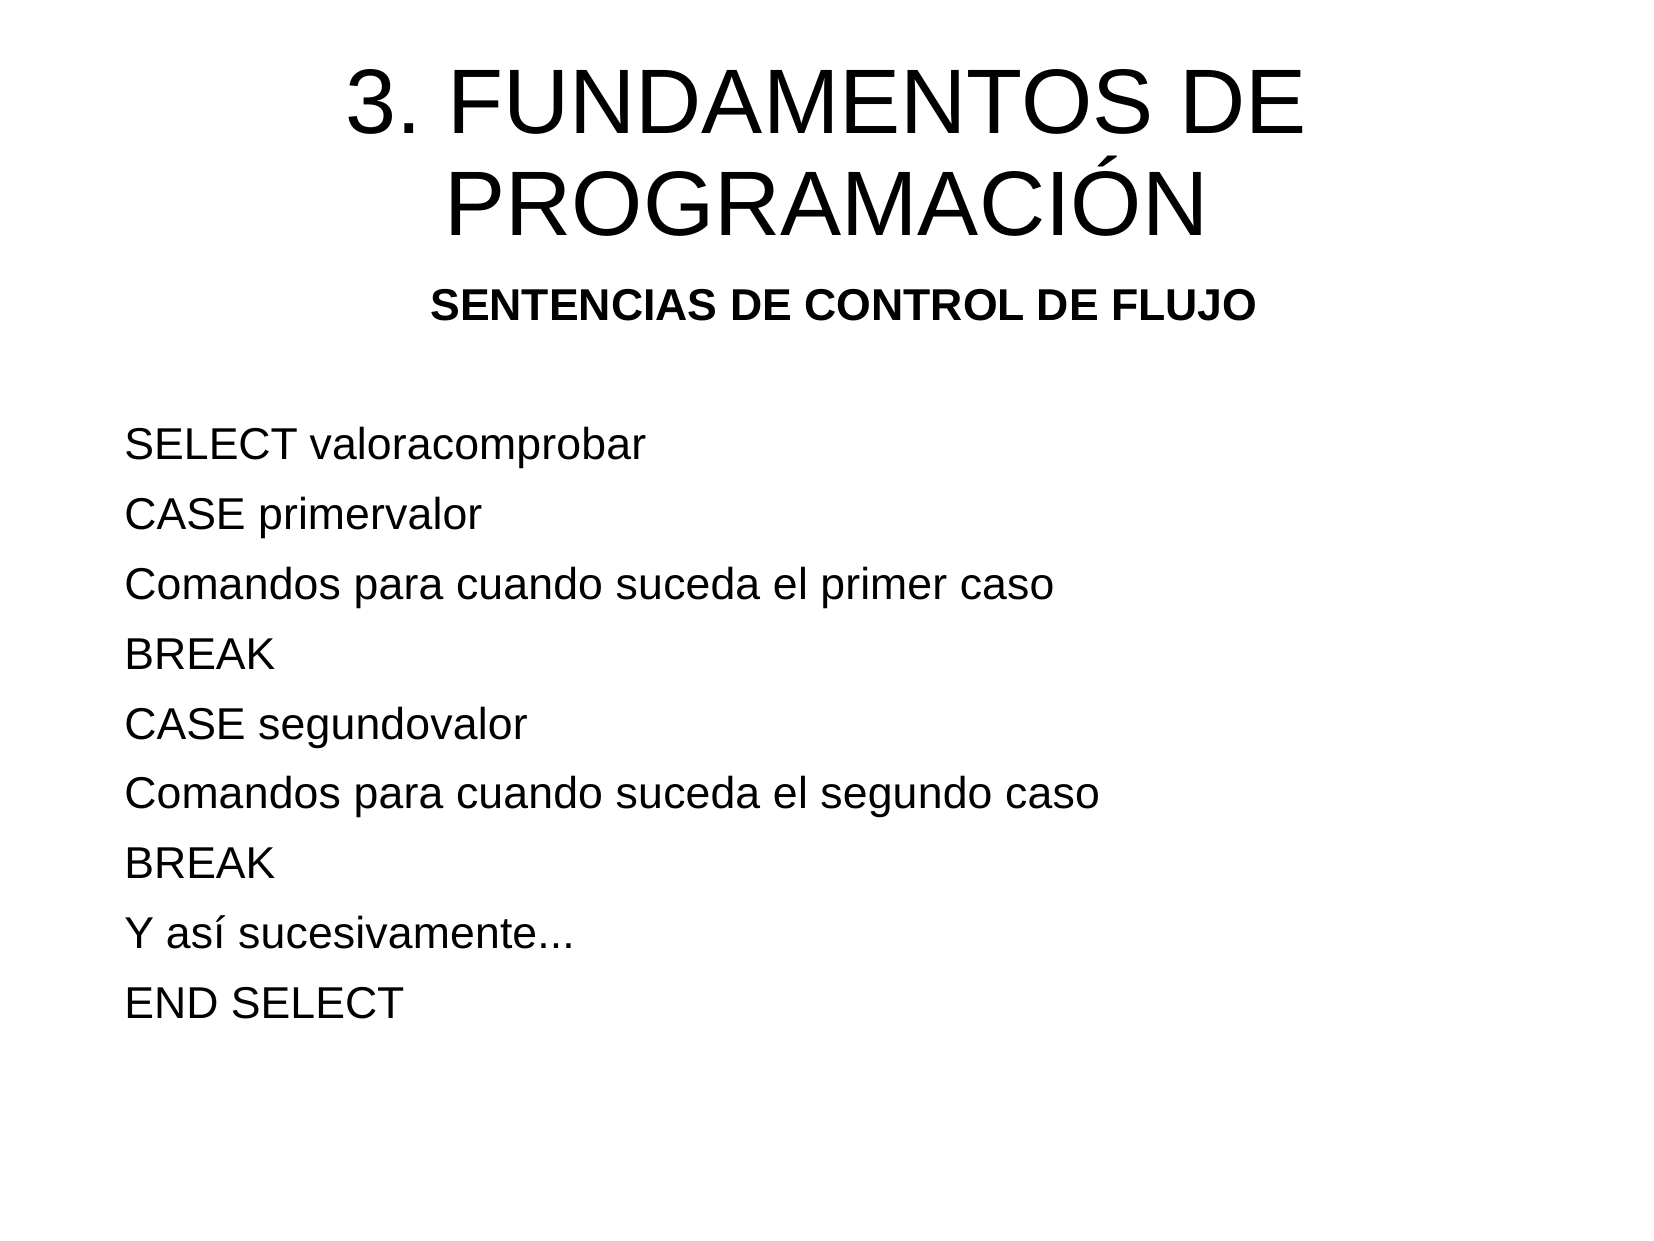

# 3. FUNDAMENTOS DE PROGRAMACIÓN
SENTENCIAS DE CONTROL DE FLUJO
SELECT valoracomprobar
CASE primervalor
Comandos para cuando suceda el primer caso
BREAK
CASE segundovalor
Comandos para cuando suceda el segundo caso
BREAK
Y así sucesivamente...
END SELECT